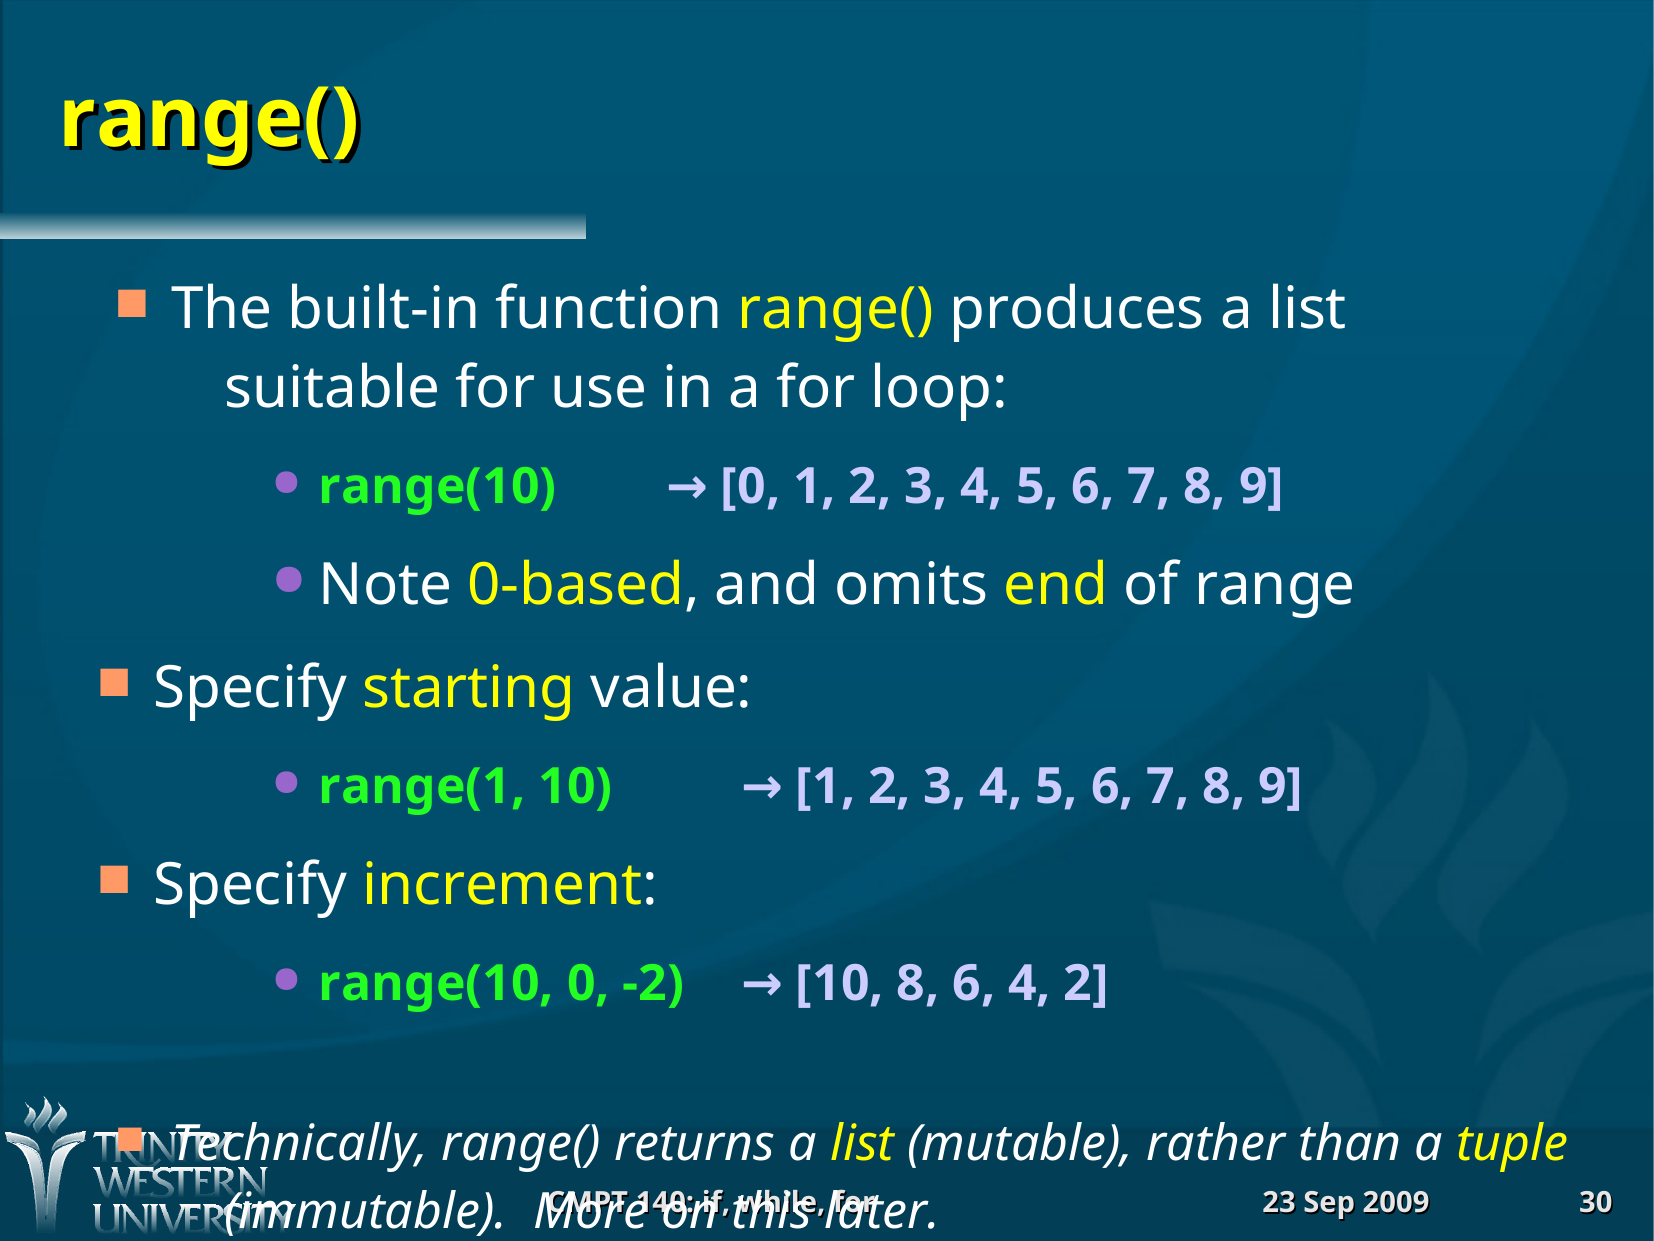

# range()
The built-in function range() produces a list suitable for use in a for loop:
range(10)		→ [0, 1, 2, 3, 4, 5, 6, 7, 8, 9]
Note 0-based, and omits end of range
Specify starting value:
range(1, 10)		→ [1, 2, 3, 4, 5, 6, 7, 8, 9]
Specify increment:
range(10, 0, -2)	→ [10, 8, 6, 4, 2]
Technically, range() returns a list (mutable), rather than a tuple (immutable). More on this later.
CMPT 140: if, while, for
23 Sep 2009
30